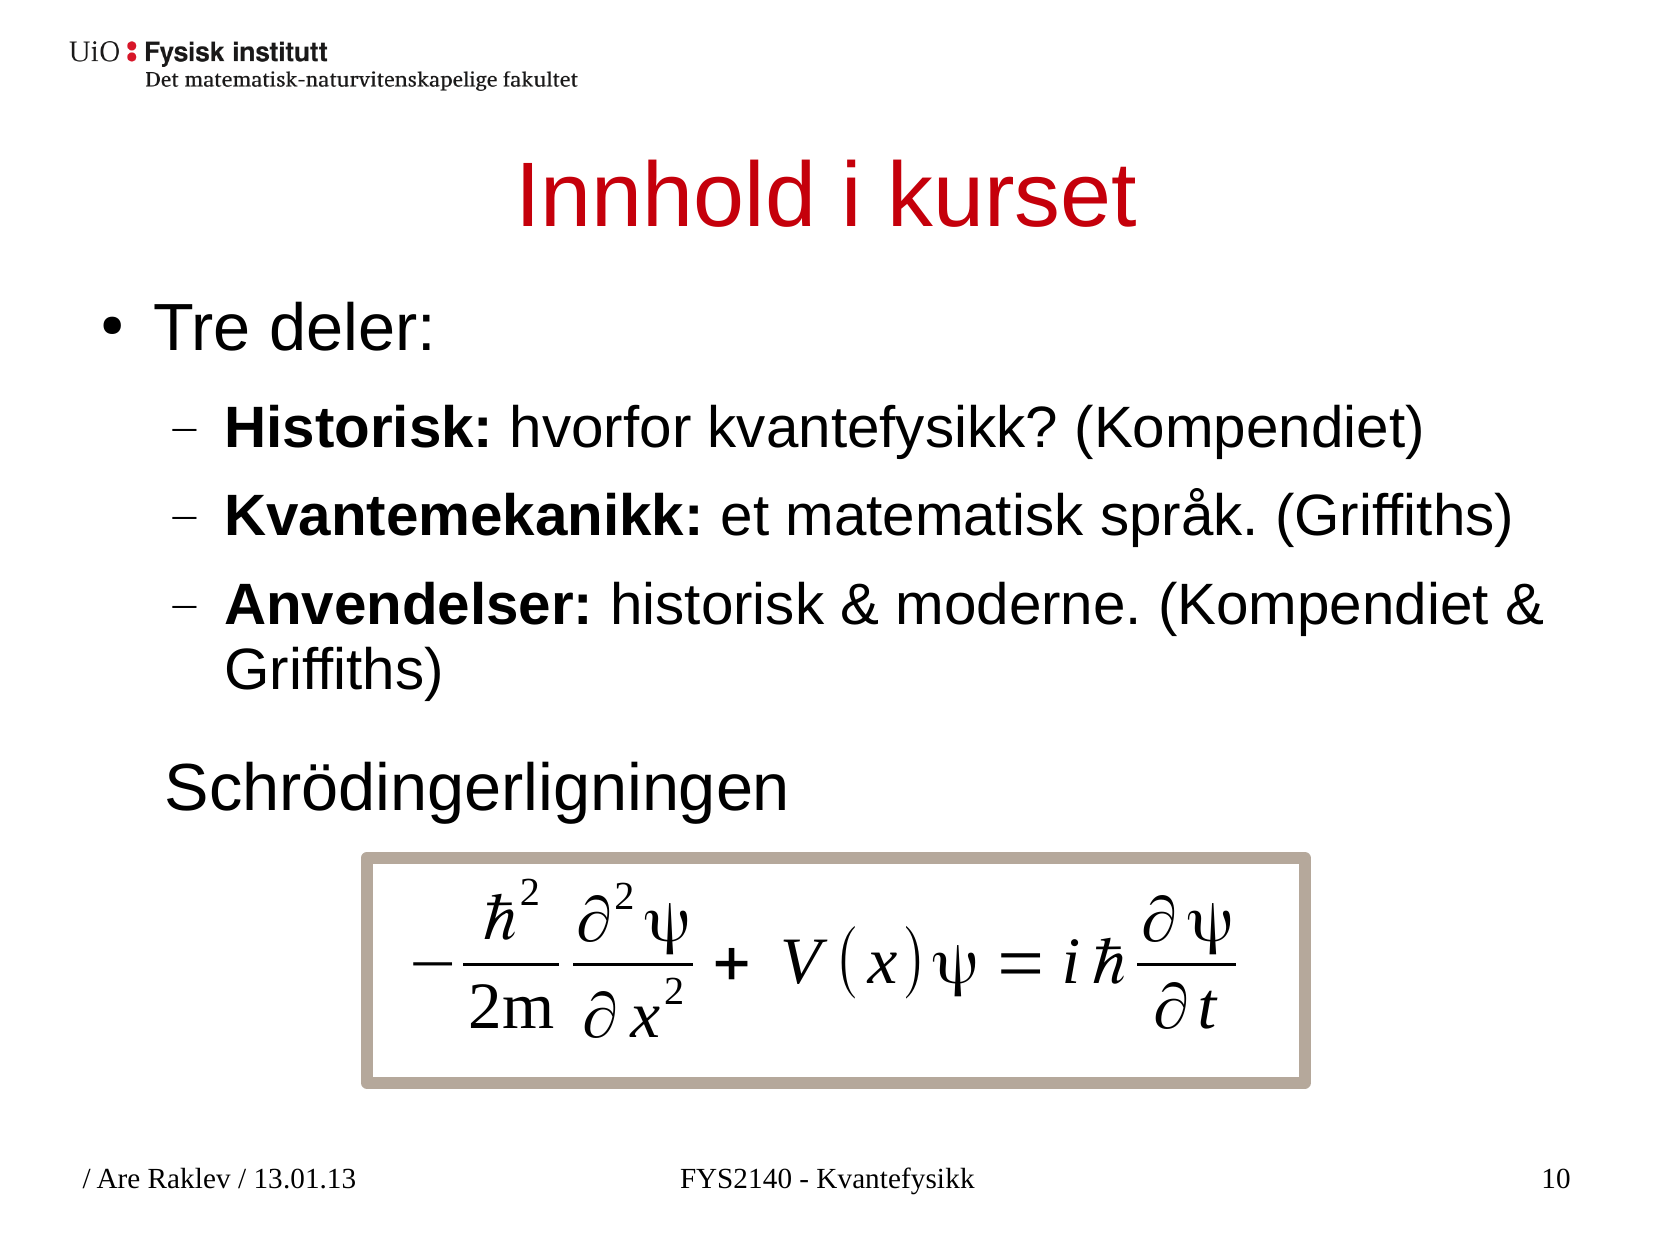

# Innhold i kurset
Tre deler:
Historisk: hvorfor kvantefysikk? (Kompendiet)
Kvantemekanikk: et matematisk språk. (Griffiths)
Anvendelser: historisk & moderne. (Kompendiet & Griffiths)
Schrödingerligningen
/ Are Raklev / 13.01.13
FYS2140 - Kvantefysikk
10